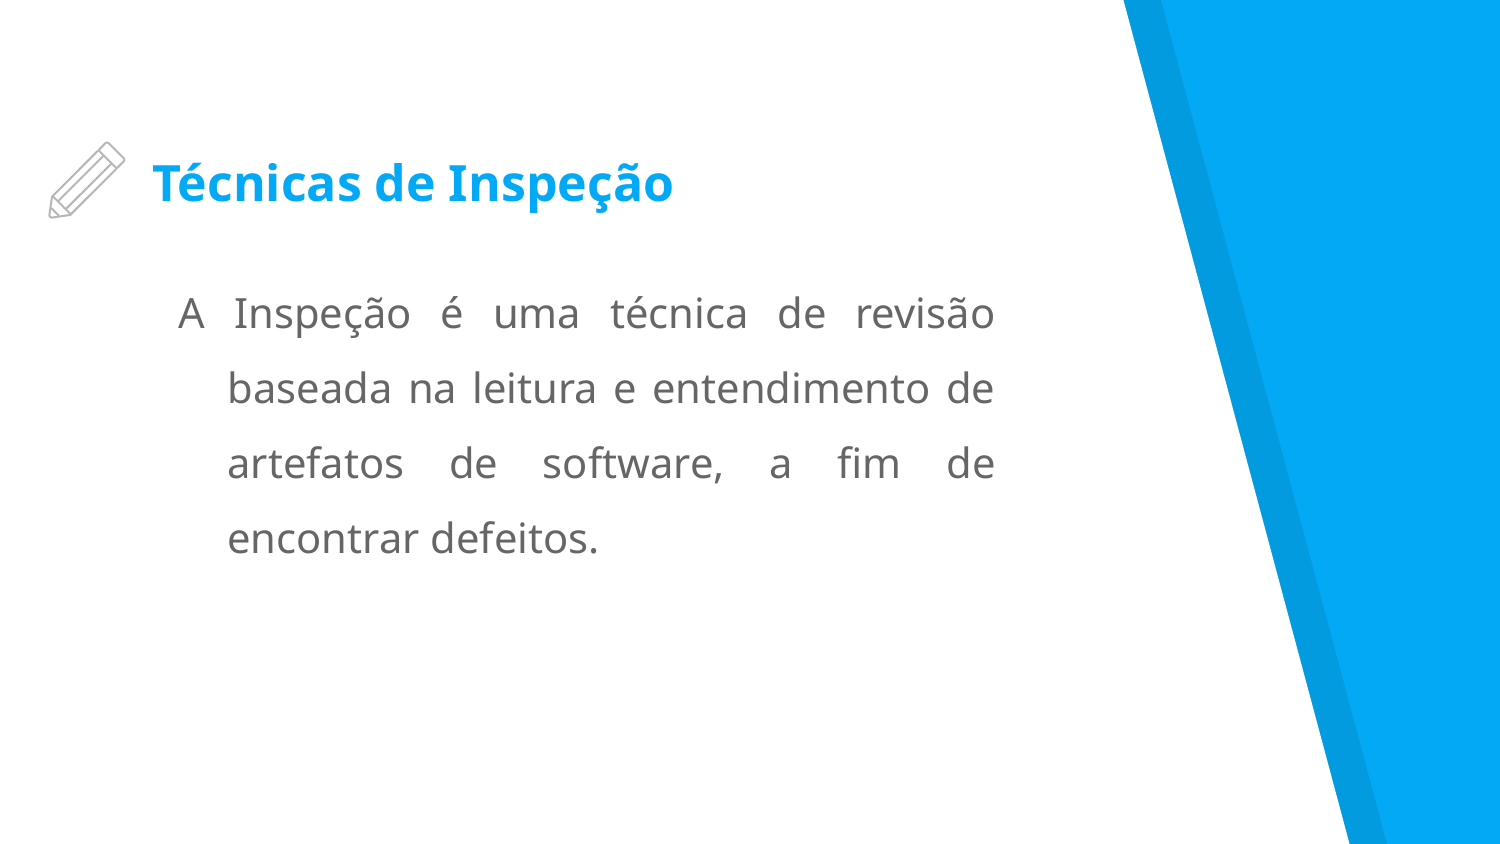

Técnicas de Inspeção
A Inspeção é uma técnica de revisão baseada na leitura e entendimento de artefatos de software, a fim de encontrar defeitos.